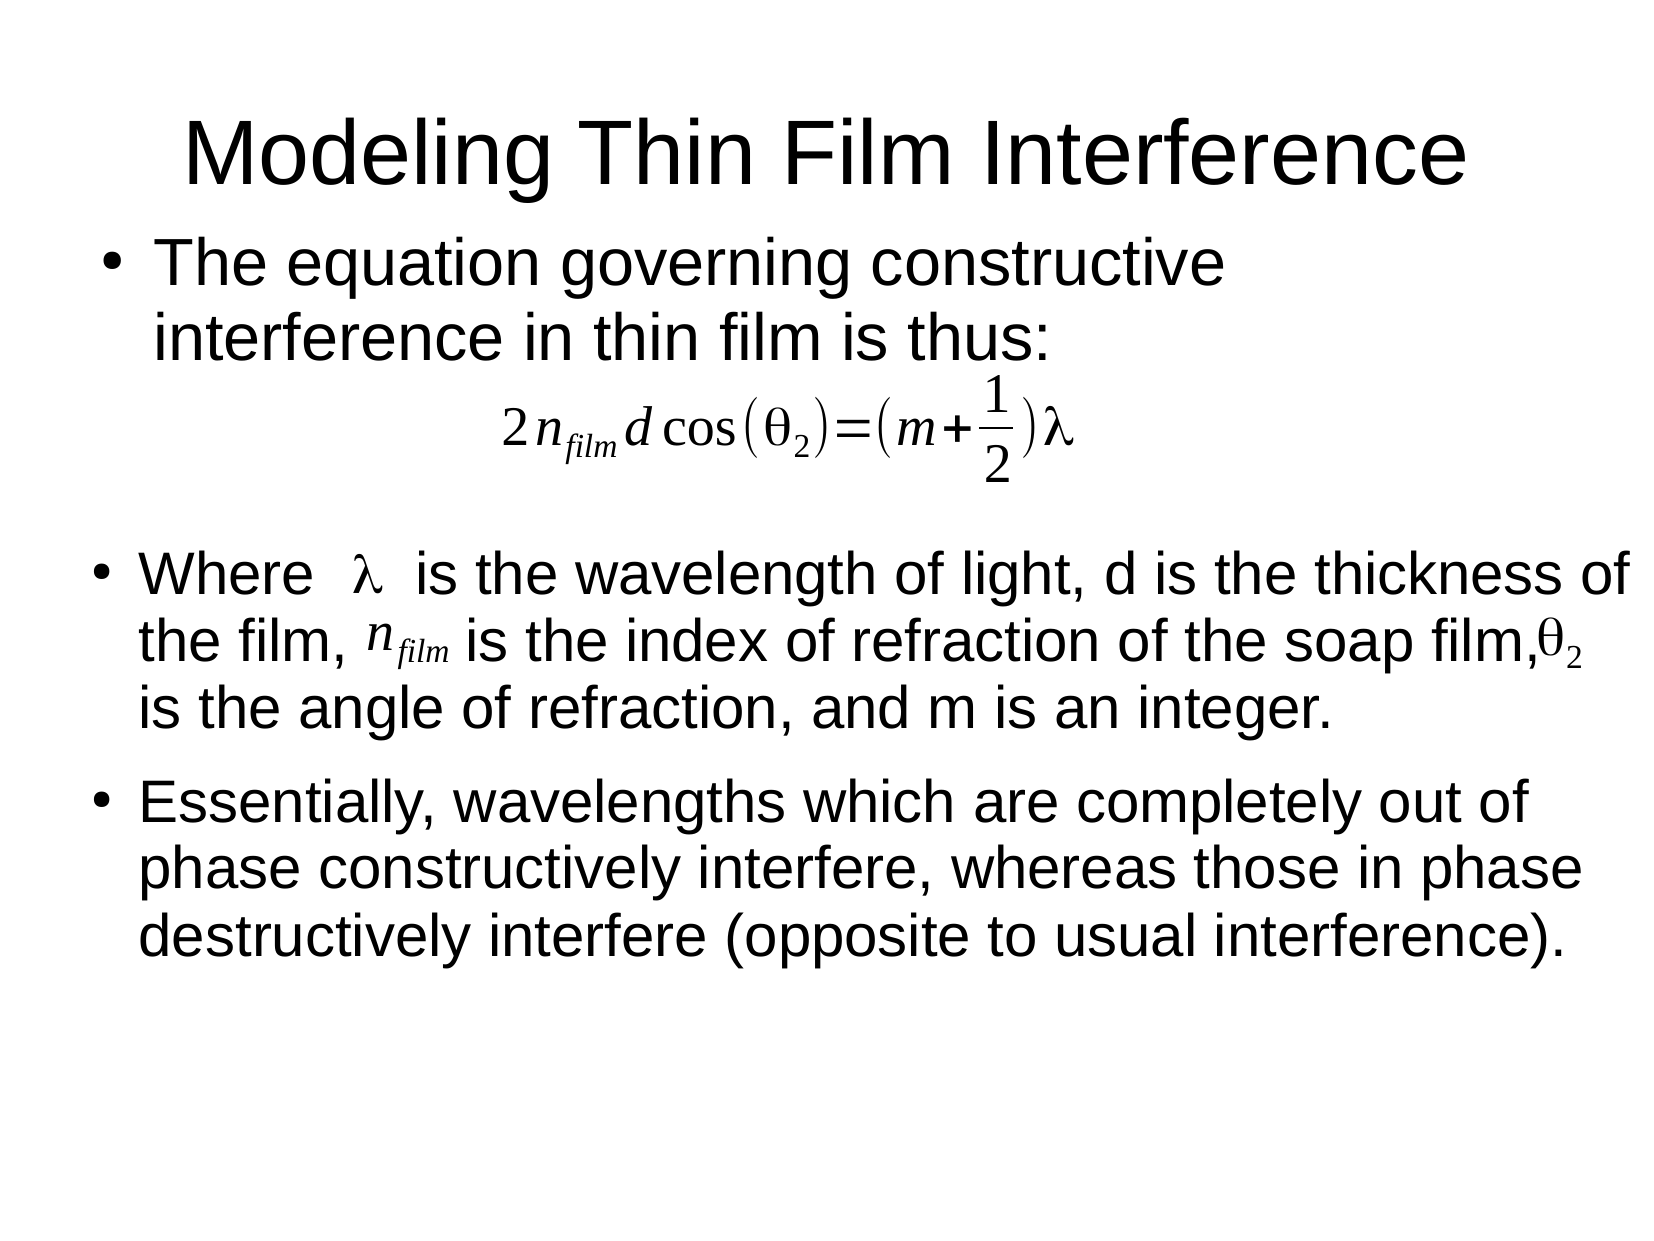

# Modeling Thin Film Interference
The equation governing constructive interference in thin film is thus:
Where is the wavelength of light, d is the thickness of the film, is the index of refraction of the soap film, is the angle of refraction, and m is an integer.
Essentially, wavelengths which are completely out of phase constructively interfere, whereas those in phase destructively interfere (opposite to usual interference).